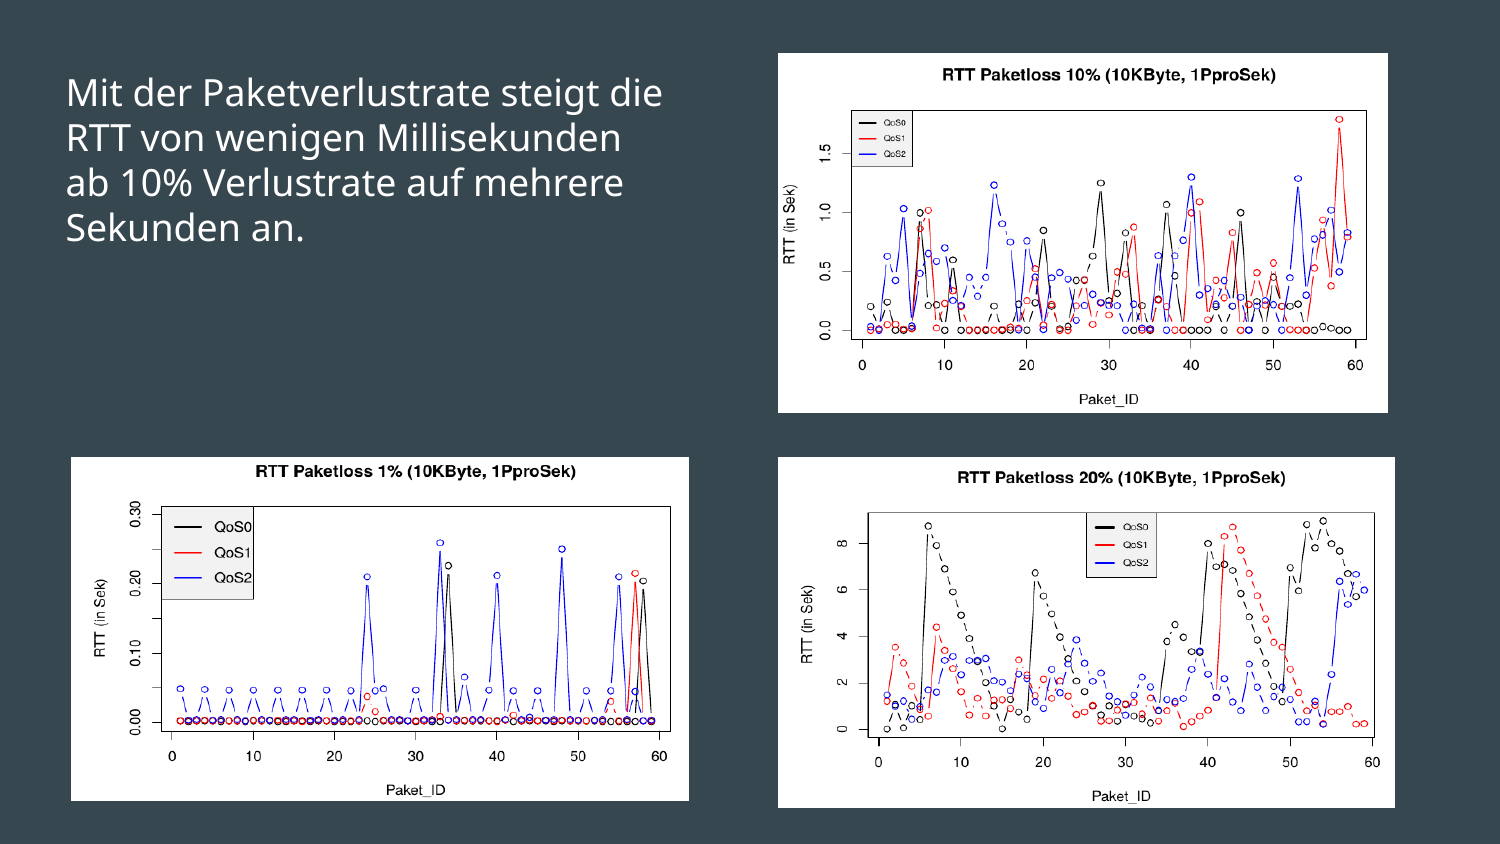

# Mit der Paketverlustrate steigt die RTT von wenigen Millisekunden ab 10% Verlustrate auf mehrere Sekunden an.